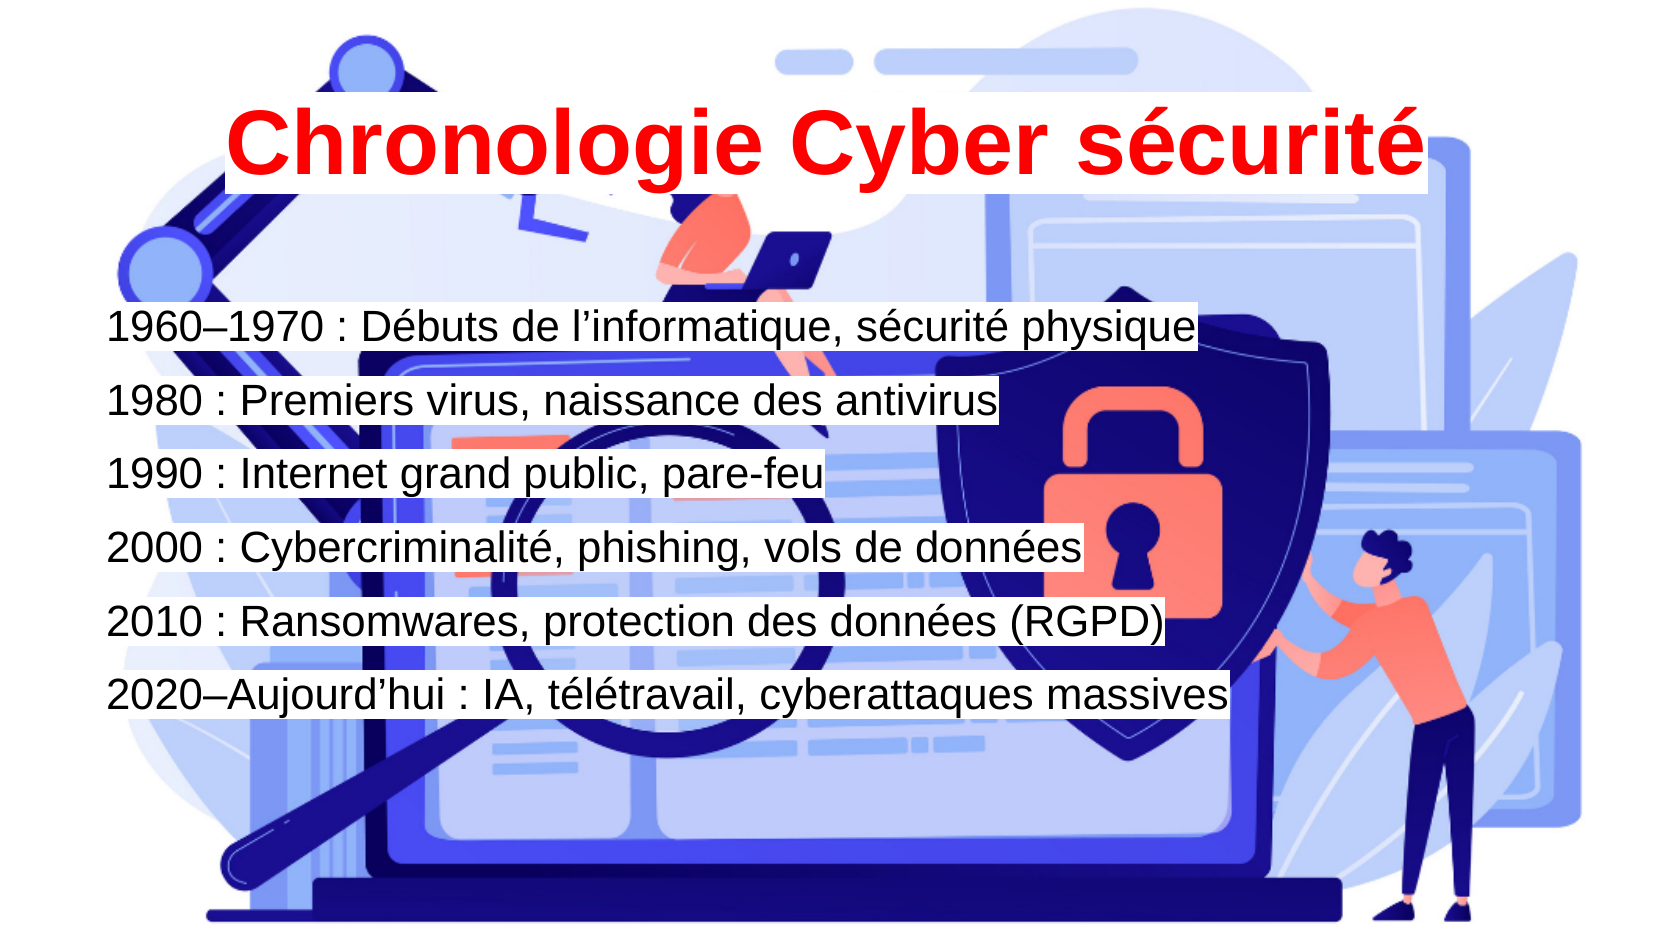

# Chronologie Cyber sécurité
1960–1970 : Débuts de l’informatique, sécurité physique
1980 : Premiers virus, naissance des antivirus
1990 : Internet grand public, pare-feu
2000 : Cybercriminalité, phishing, vols de données
2010 : Ransomwares, protection des données (RGPD)
2020–Aujourd’hui : IA, télétravail, cyberattaques massives